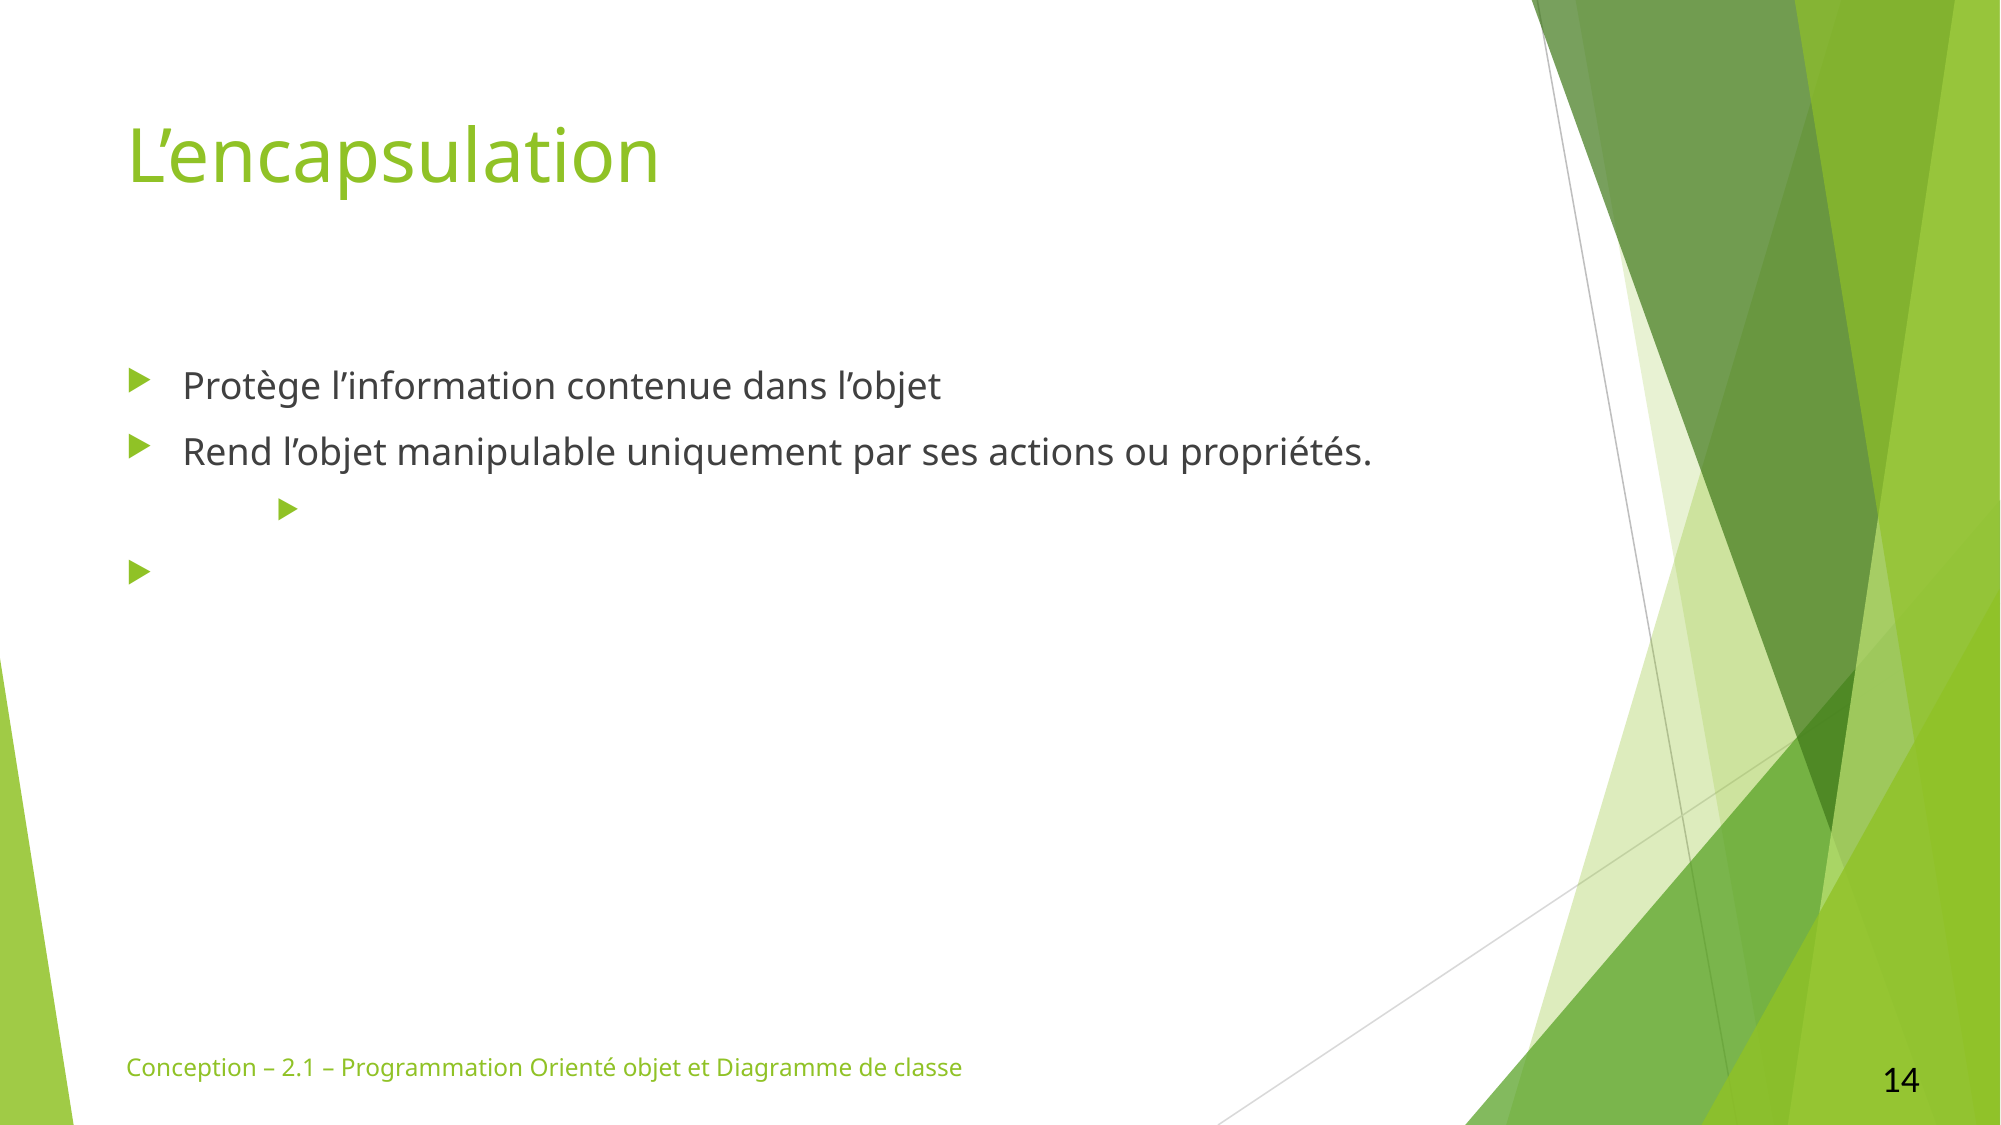

# L’encapsulation
Protège l’information contenue dans l’objet
Rend l’objet manipulable uniquement par ses actions ou propriétés.
Conception – 2.1 – Programmation Orienté objet et Diagramme de classe